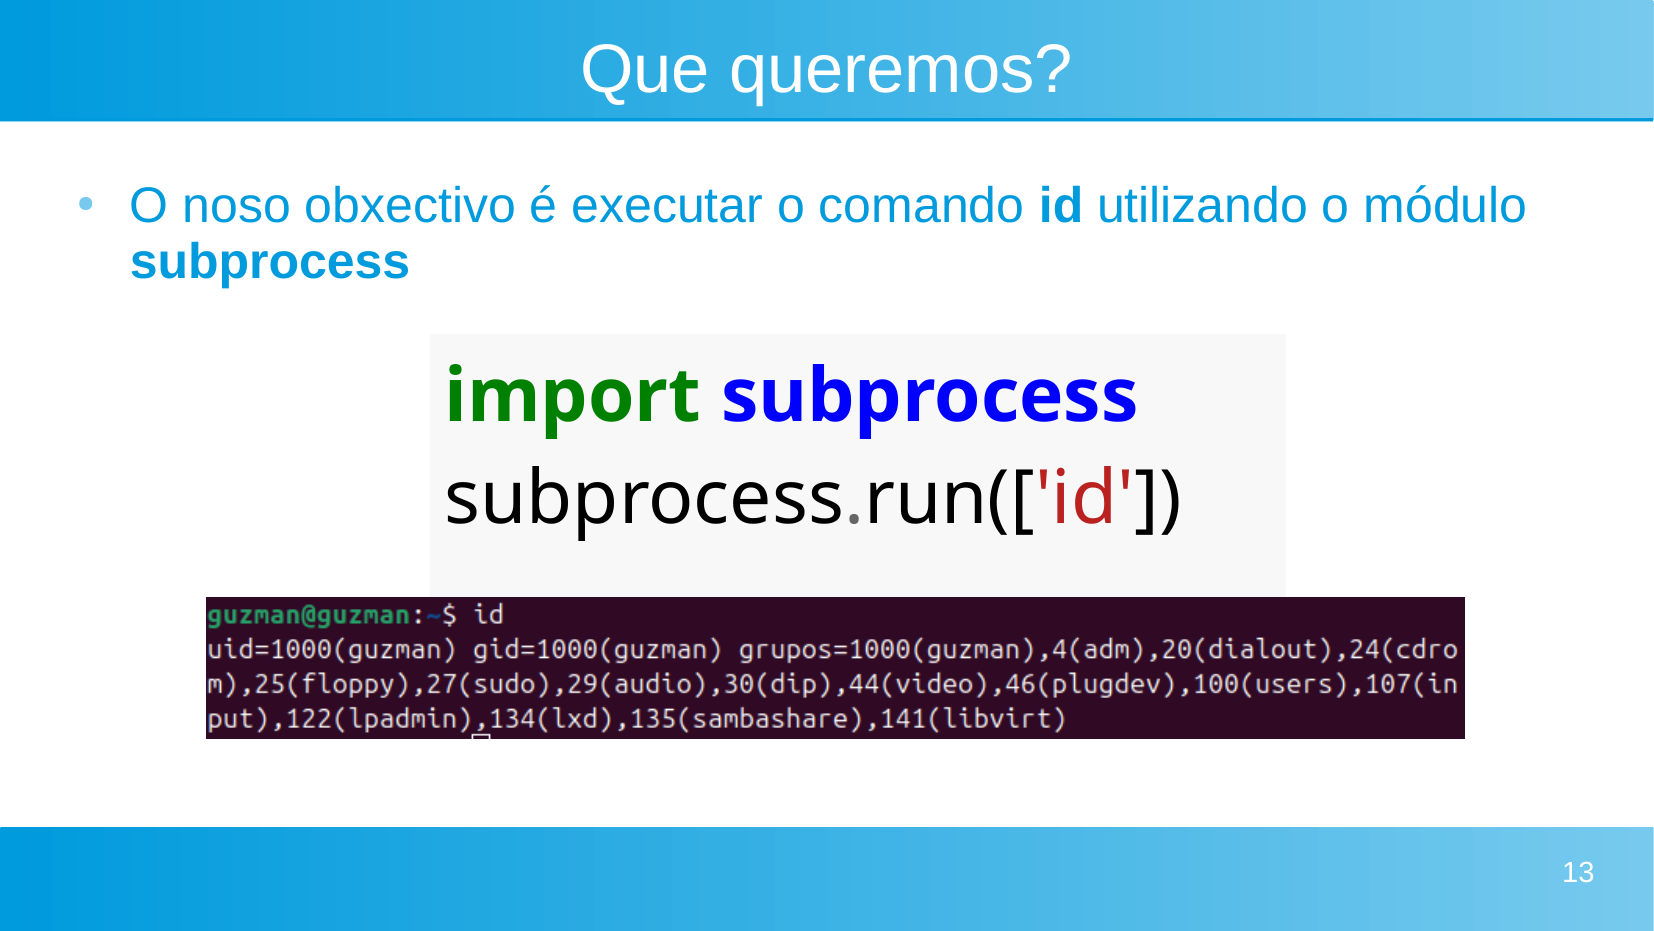

# Que queremos?
O noso obxectivo é executar o comando id utilizando o módulo subprocess
import subprocess
subprocess.run(['id'])
13